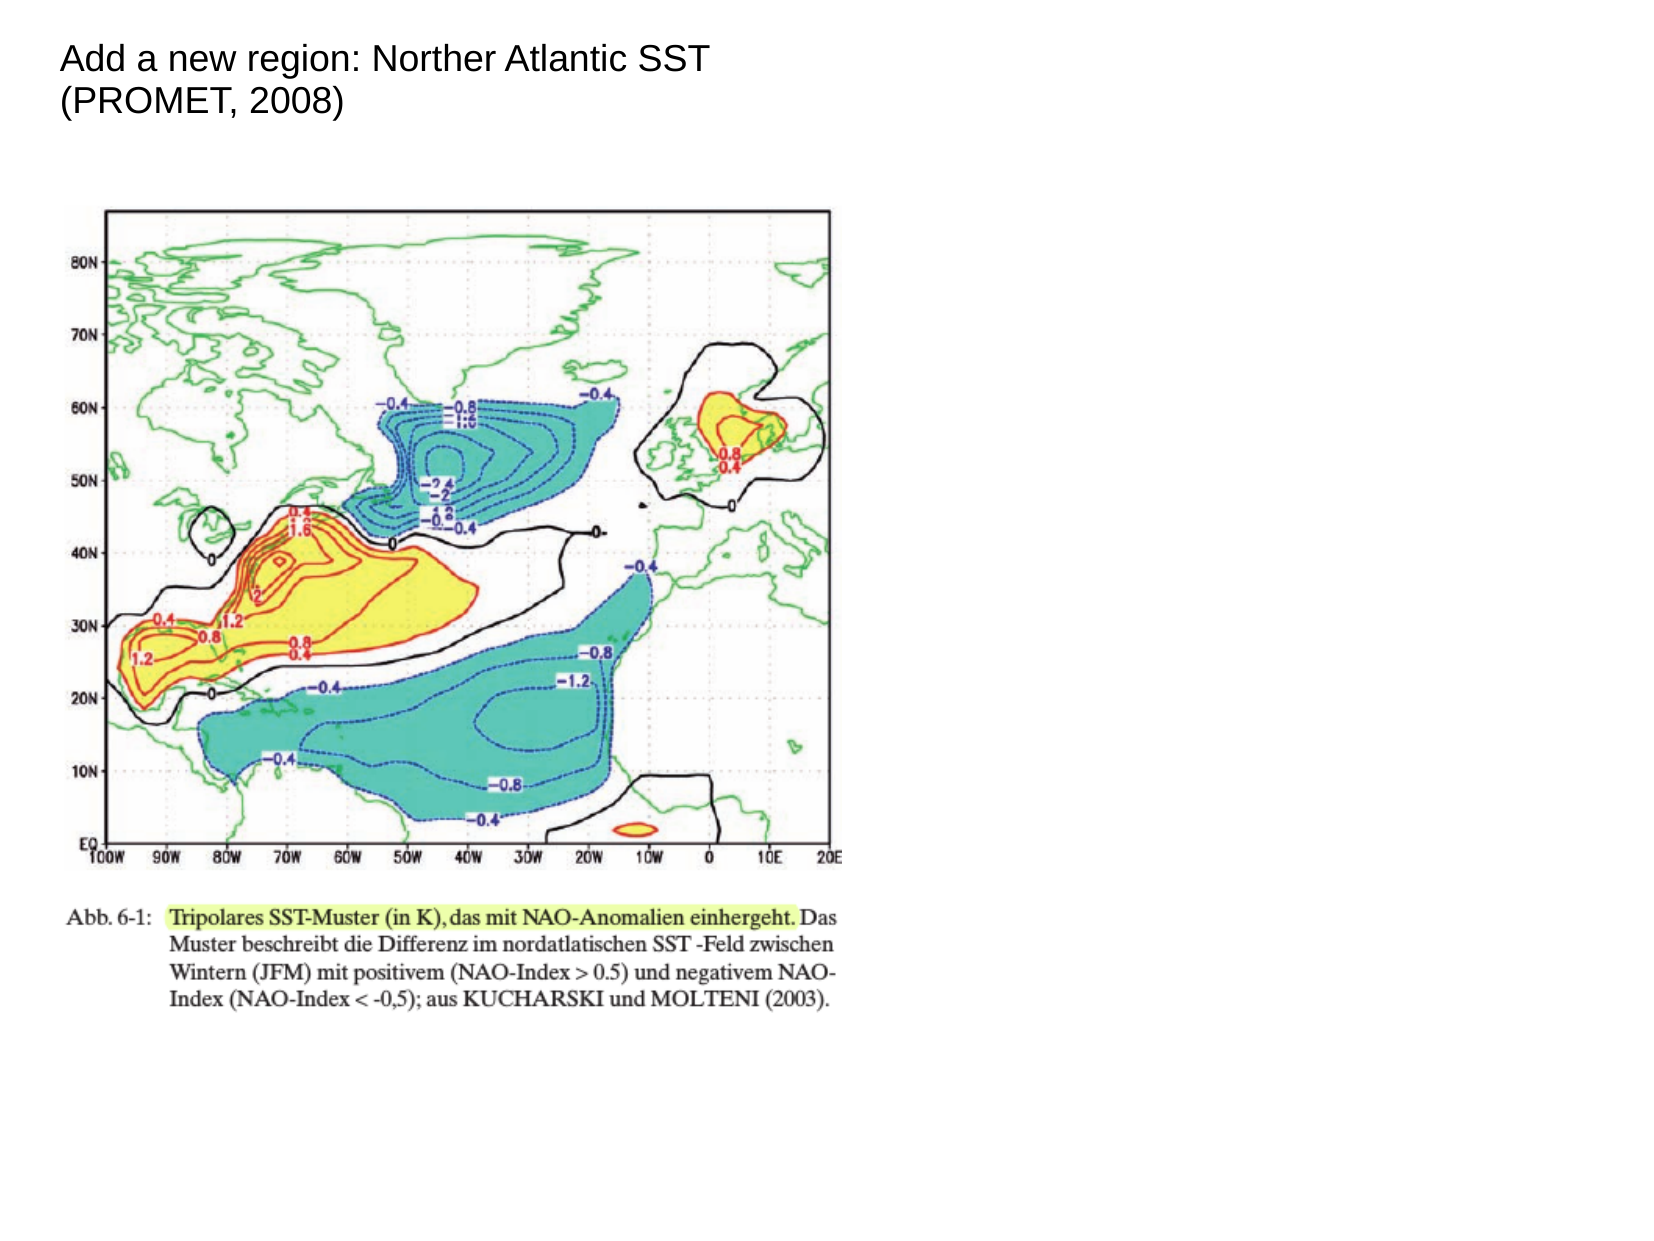

Add a new region: Norther Atlantic SST
(PROMET, 2008)